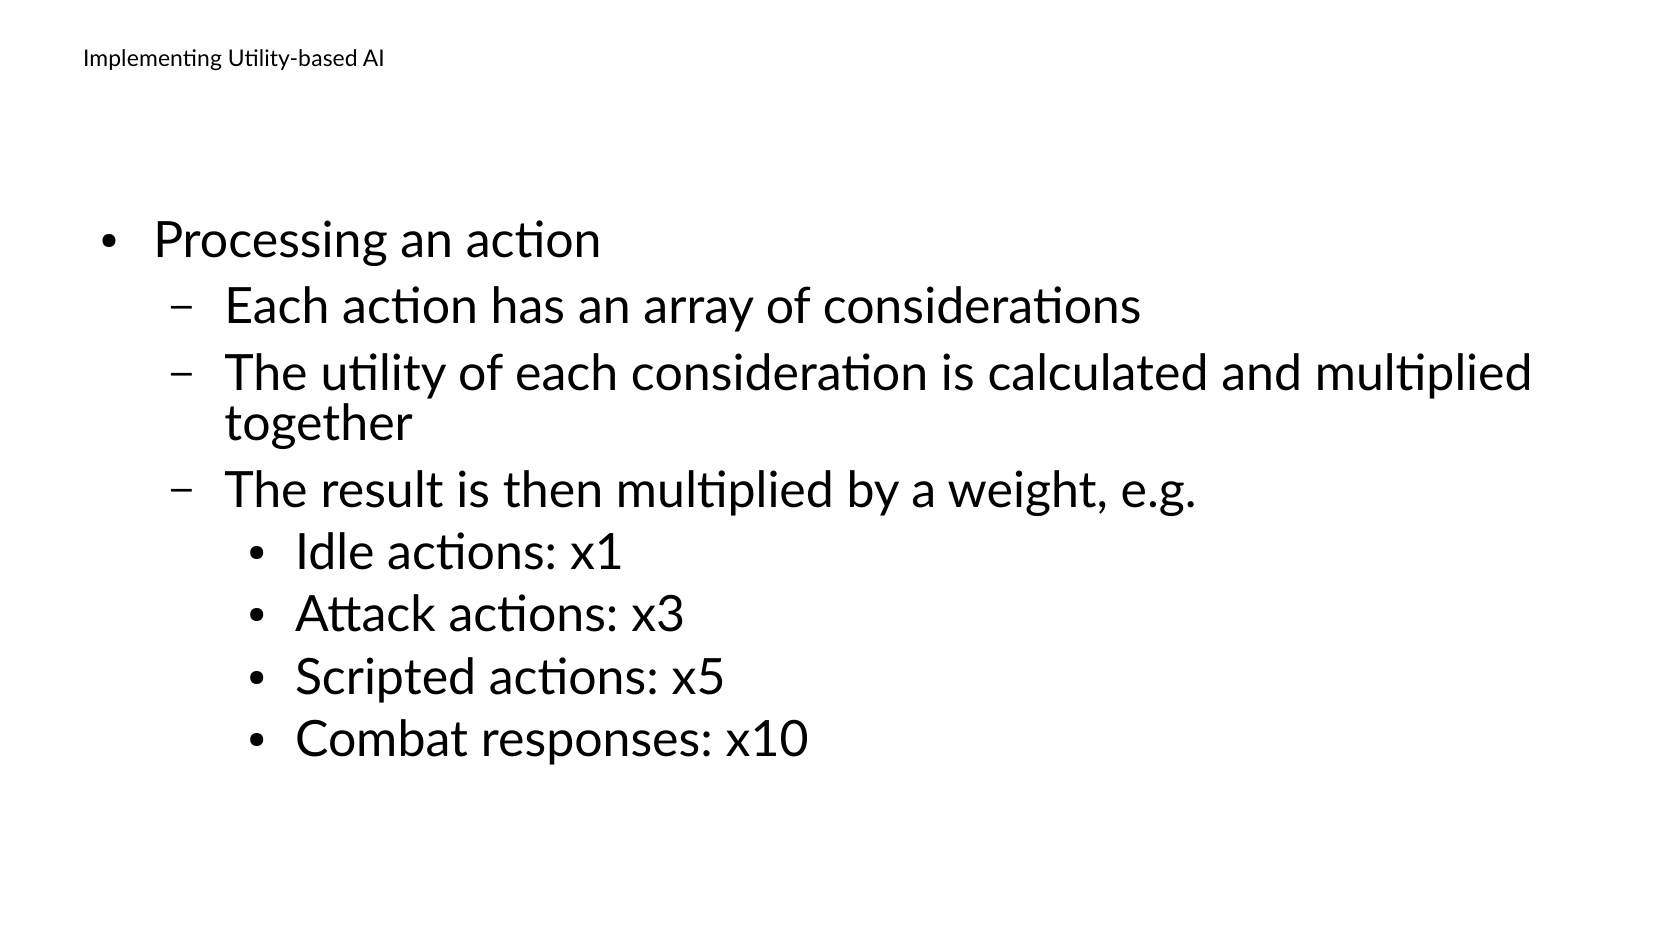

# Implementing Utility-based AI
Processing an action
Each action has an array of considerations
The utility of each consideration is calculated and multiplied together
The result is then multiplied by a weight, e.g.
Idle actions: x1
Attack actions: x3
Scripted actions: x5
Combat responses: x10